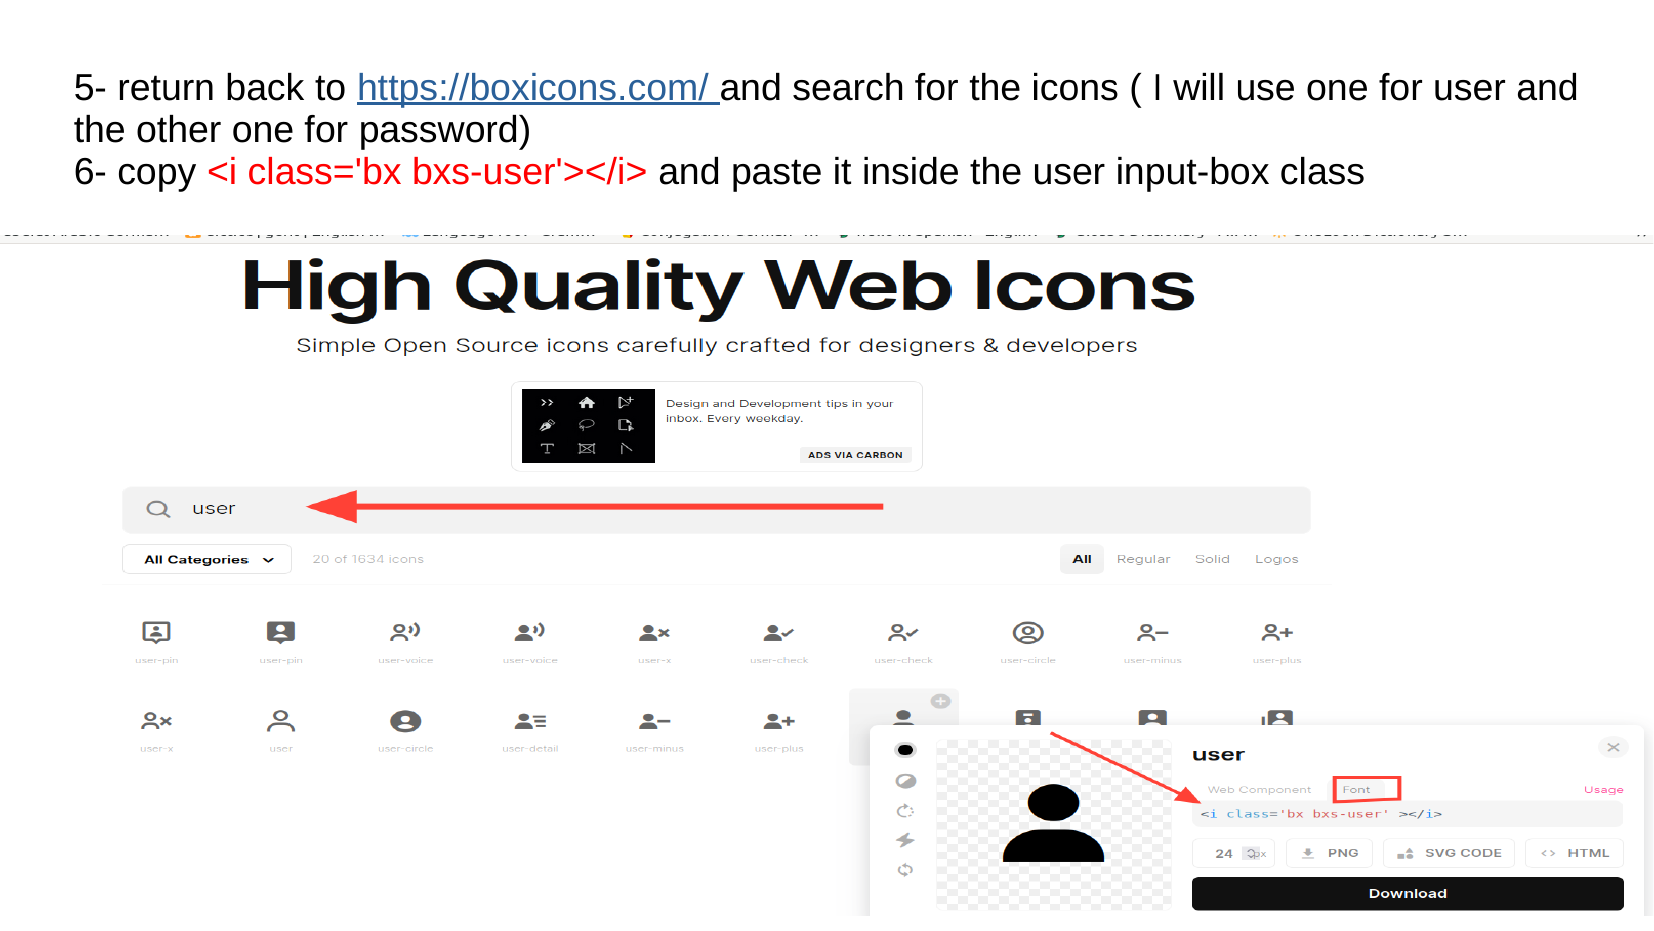

5- return back to https://boxicons.com/ and search for the icons ( I will use one for user and the other one for password)
6- copy <i class='bx bxs-user'></i> and paste it inside the user input-box class